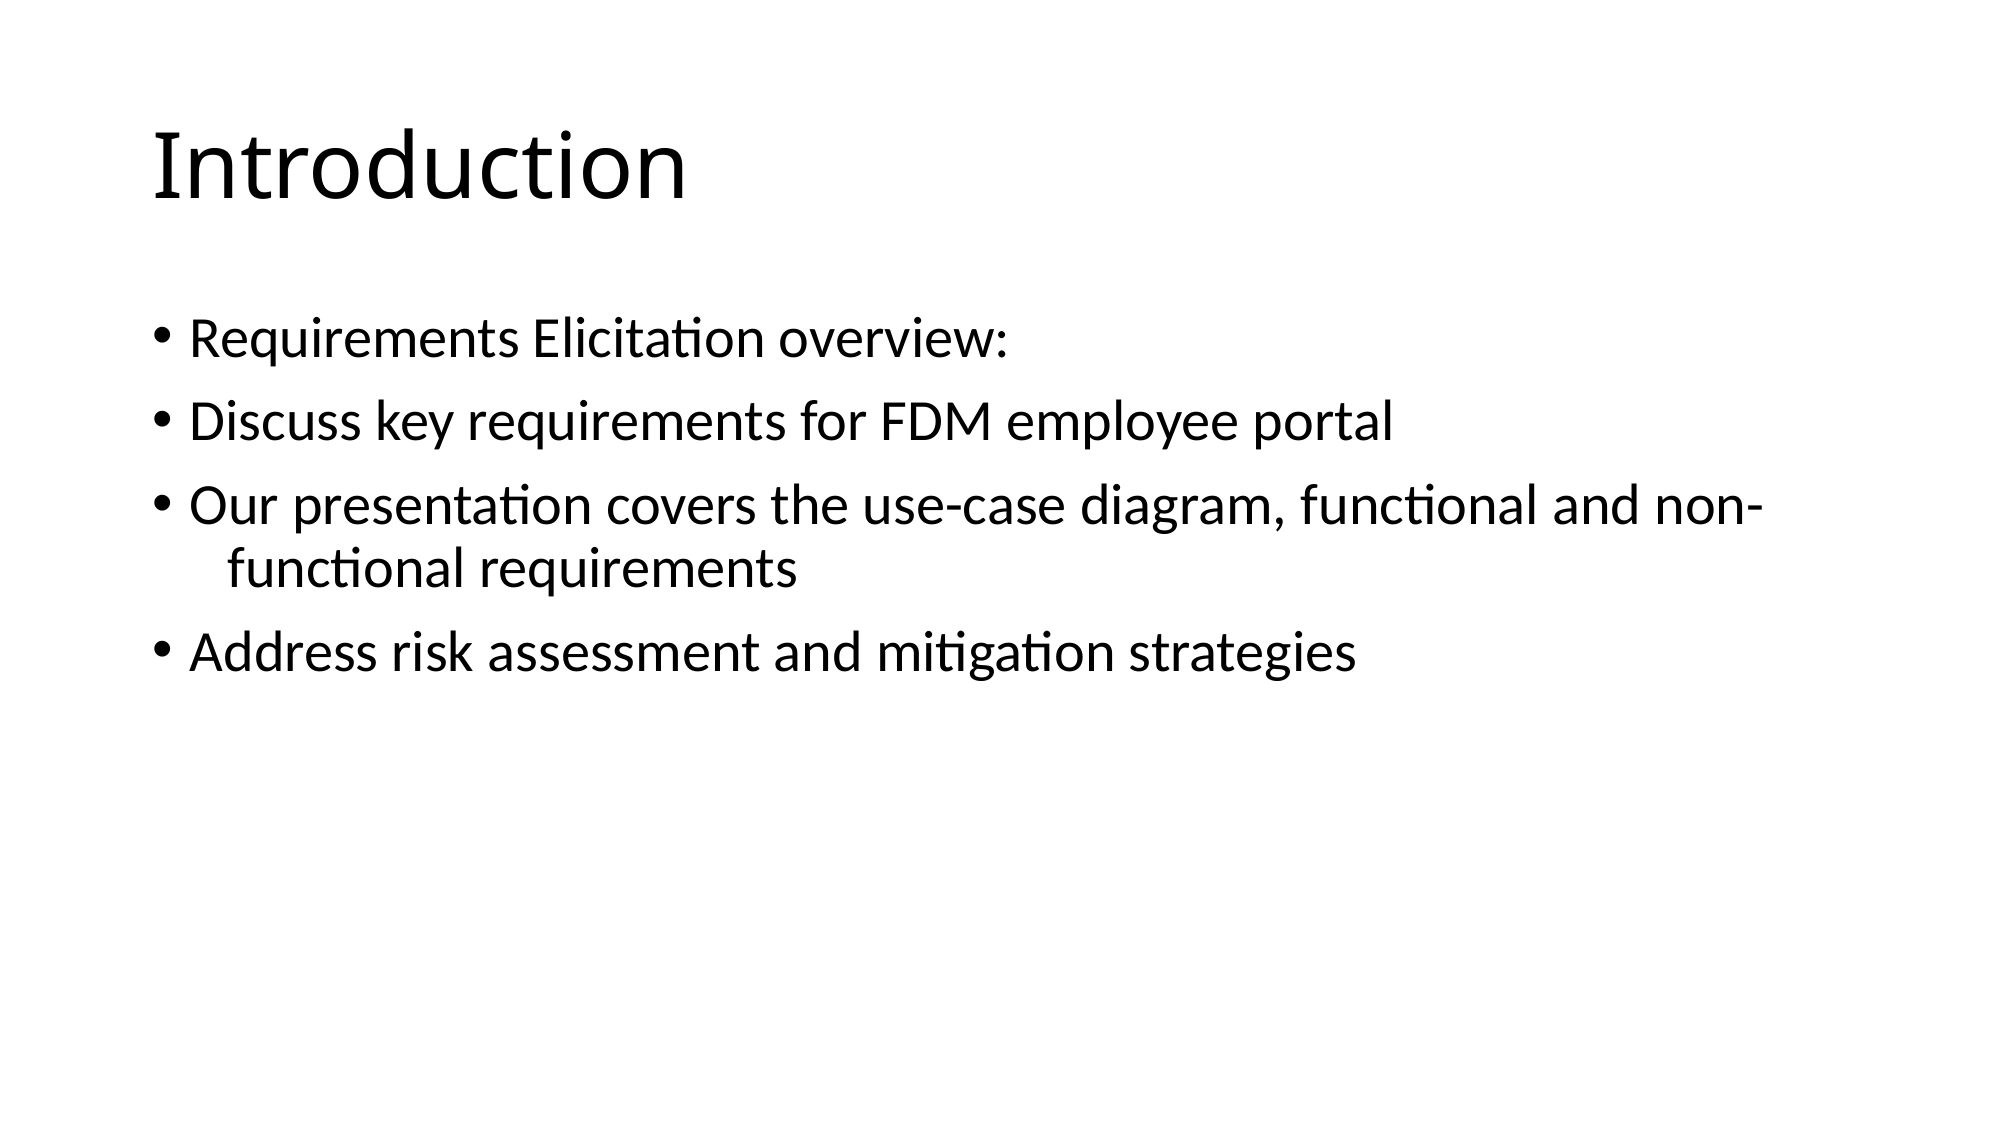

# Introduction
Requirements Elicitation overview:
Discuss key requirements for FDM employee portal
Our presentation covers the use-case diagram, functional and non-functional requirements
Address risk assessment and mitigation strategies